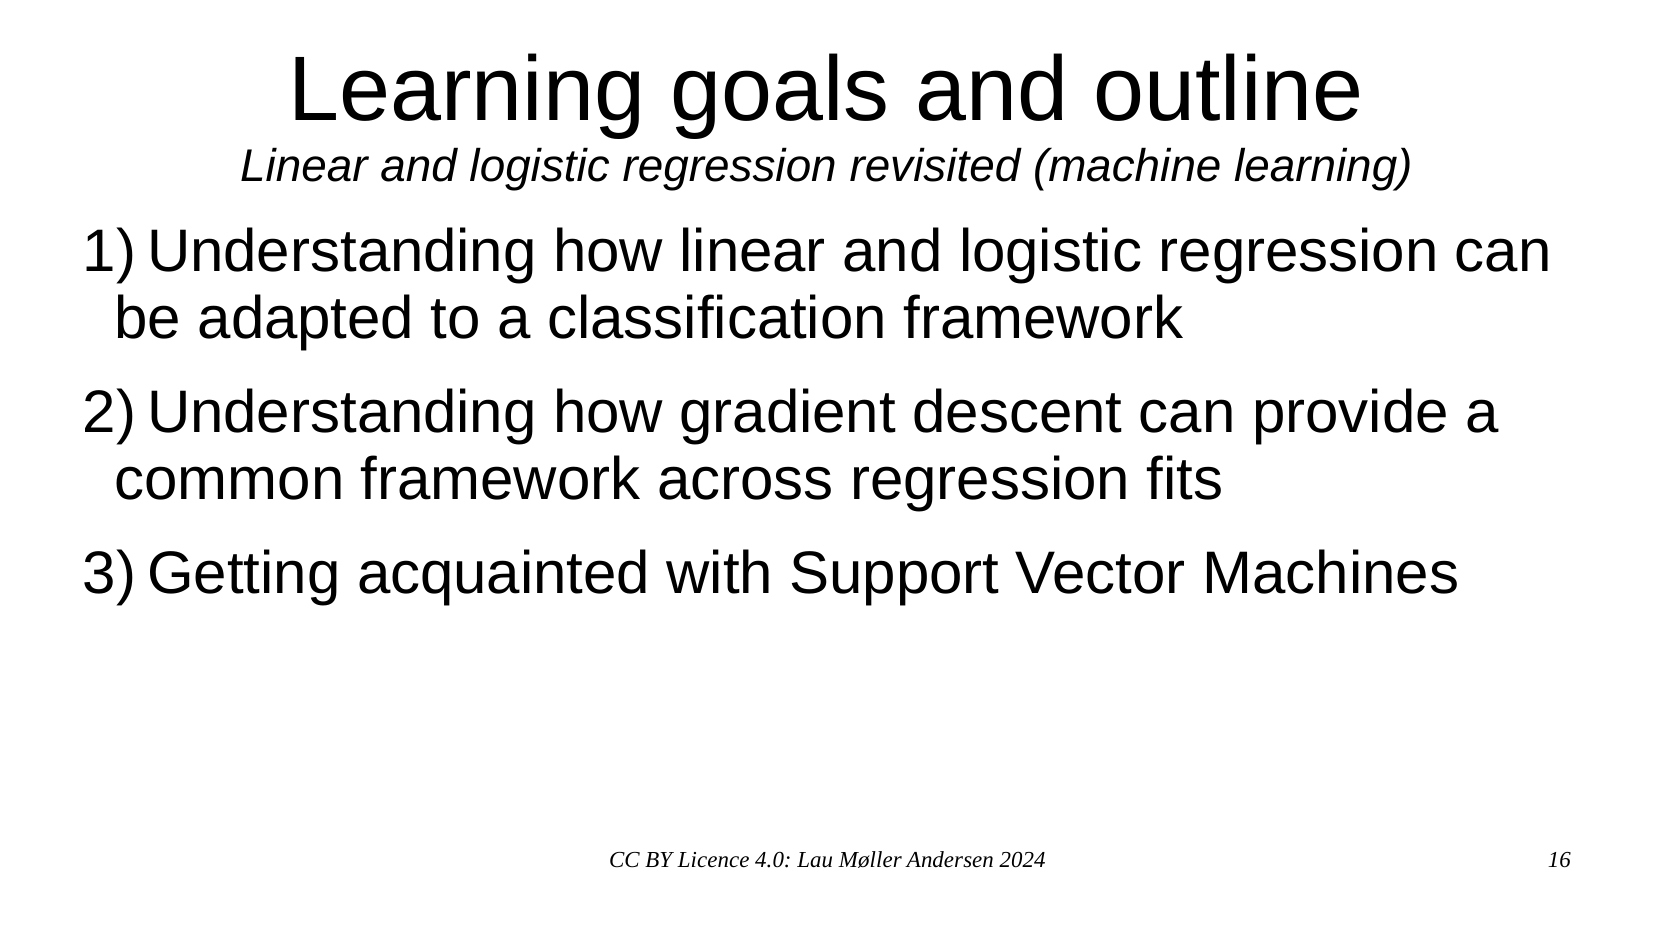

# Learning goals and outline Linear and logistic regression revisited (machine learning)
 Understanding how linear and logistic regression can be adapted to a classification framework
 Understanding how gradient descent can provide a common framework across regression fits
 Getting acquainted with Support Vector Machines
CC BY Licence 4.0: Lau Møller Andersen 2024
16